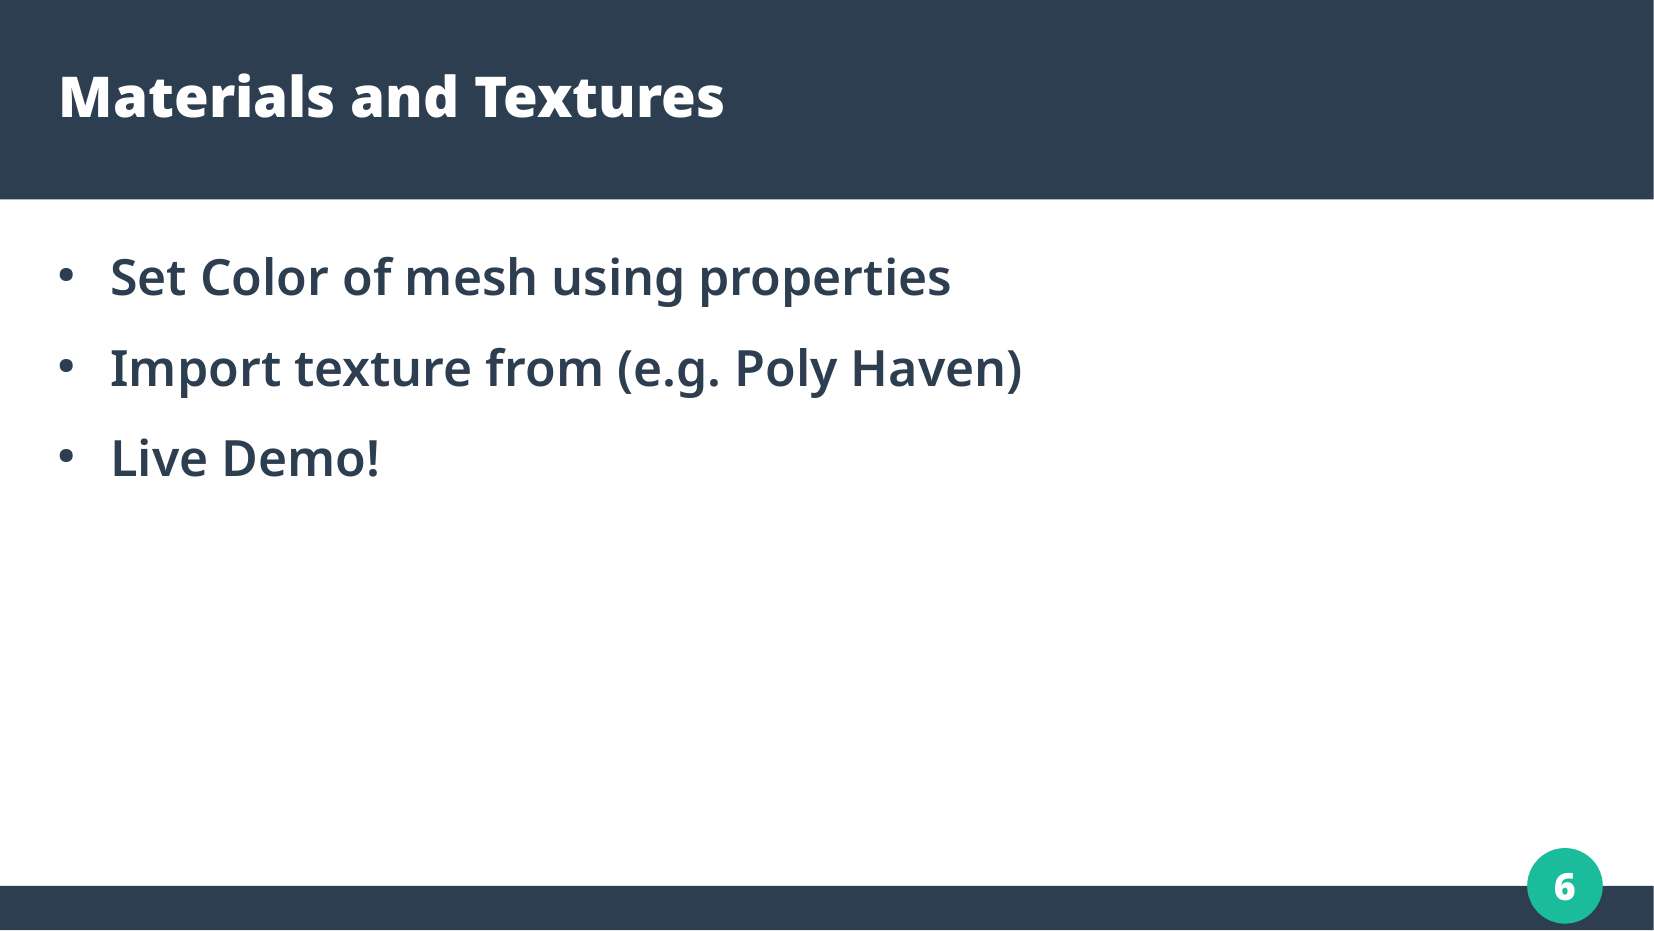

# Materials and Textures
Set Color of mesh using properties
Import texture from (e.g. Poly Haven)
Live Demo!